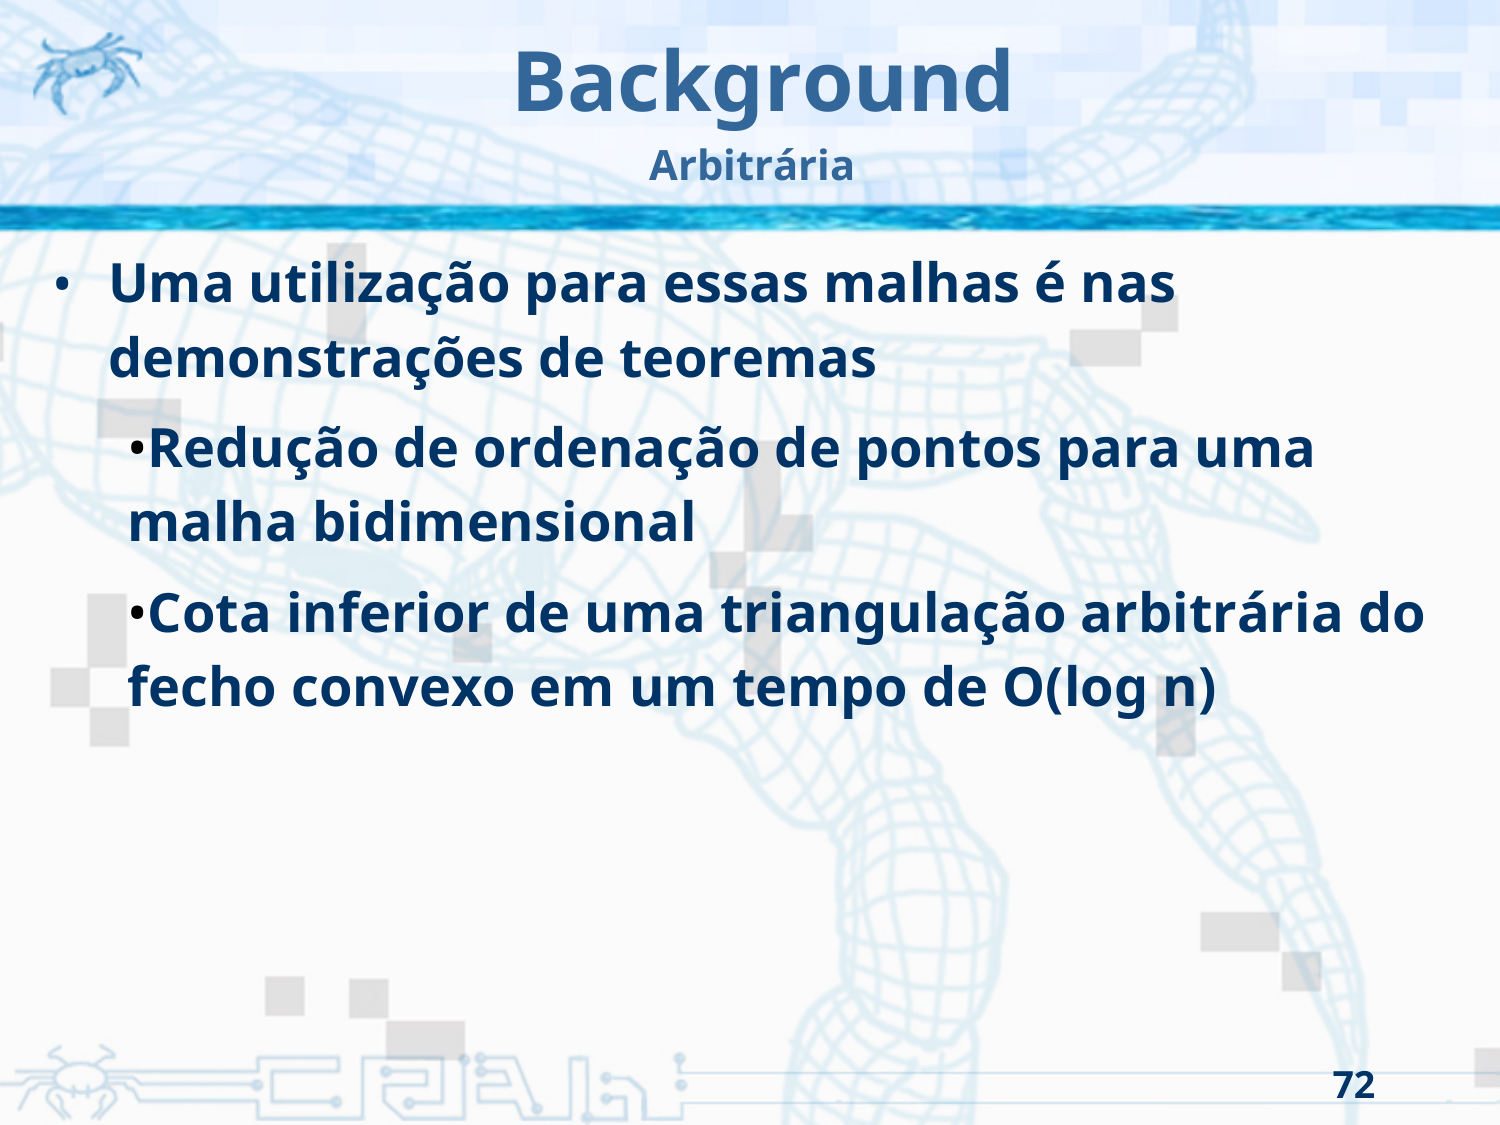

Background
Arbitrária
Uma utilização para essas malhas é nas demonstrações de teoremas
Redução de ordenação de pontos para uma malha bidimensional
Cota inferior de uma triangulação arbitrária do fecho convexo em um tempo de O(log n)